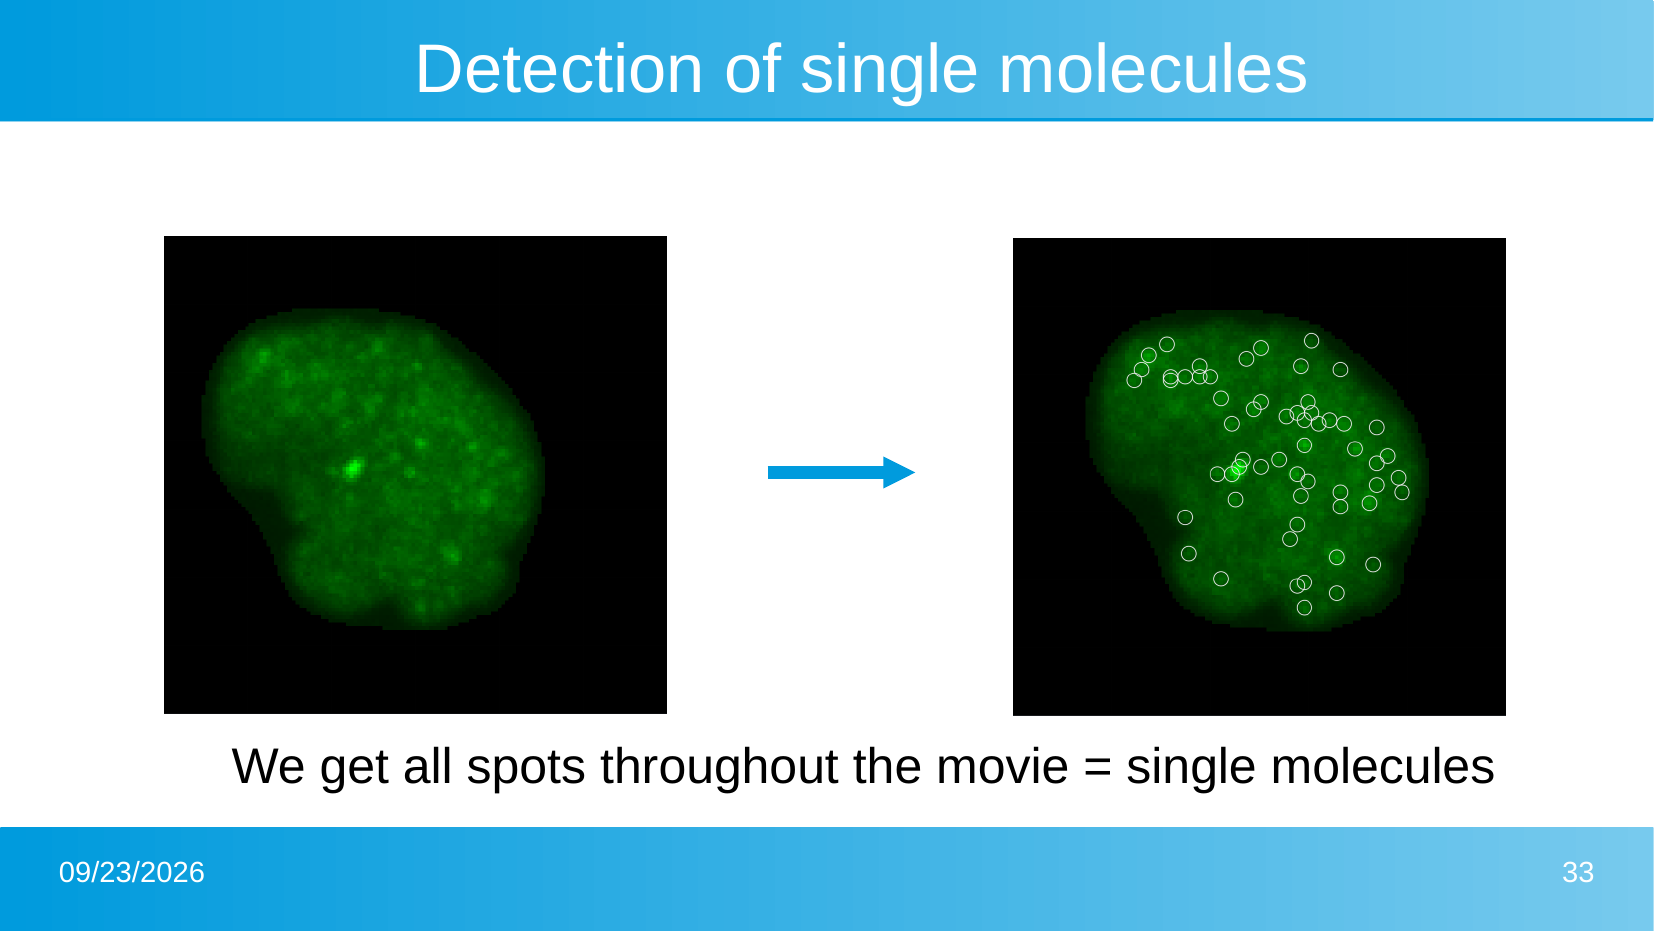

# Detection of single molecules
We get all spots throughout the movie = single molecules
33